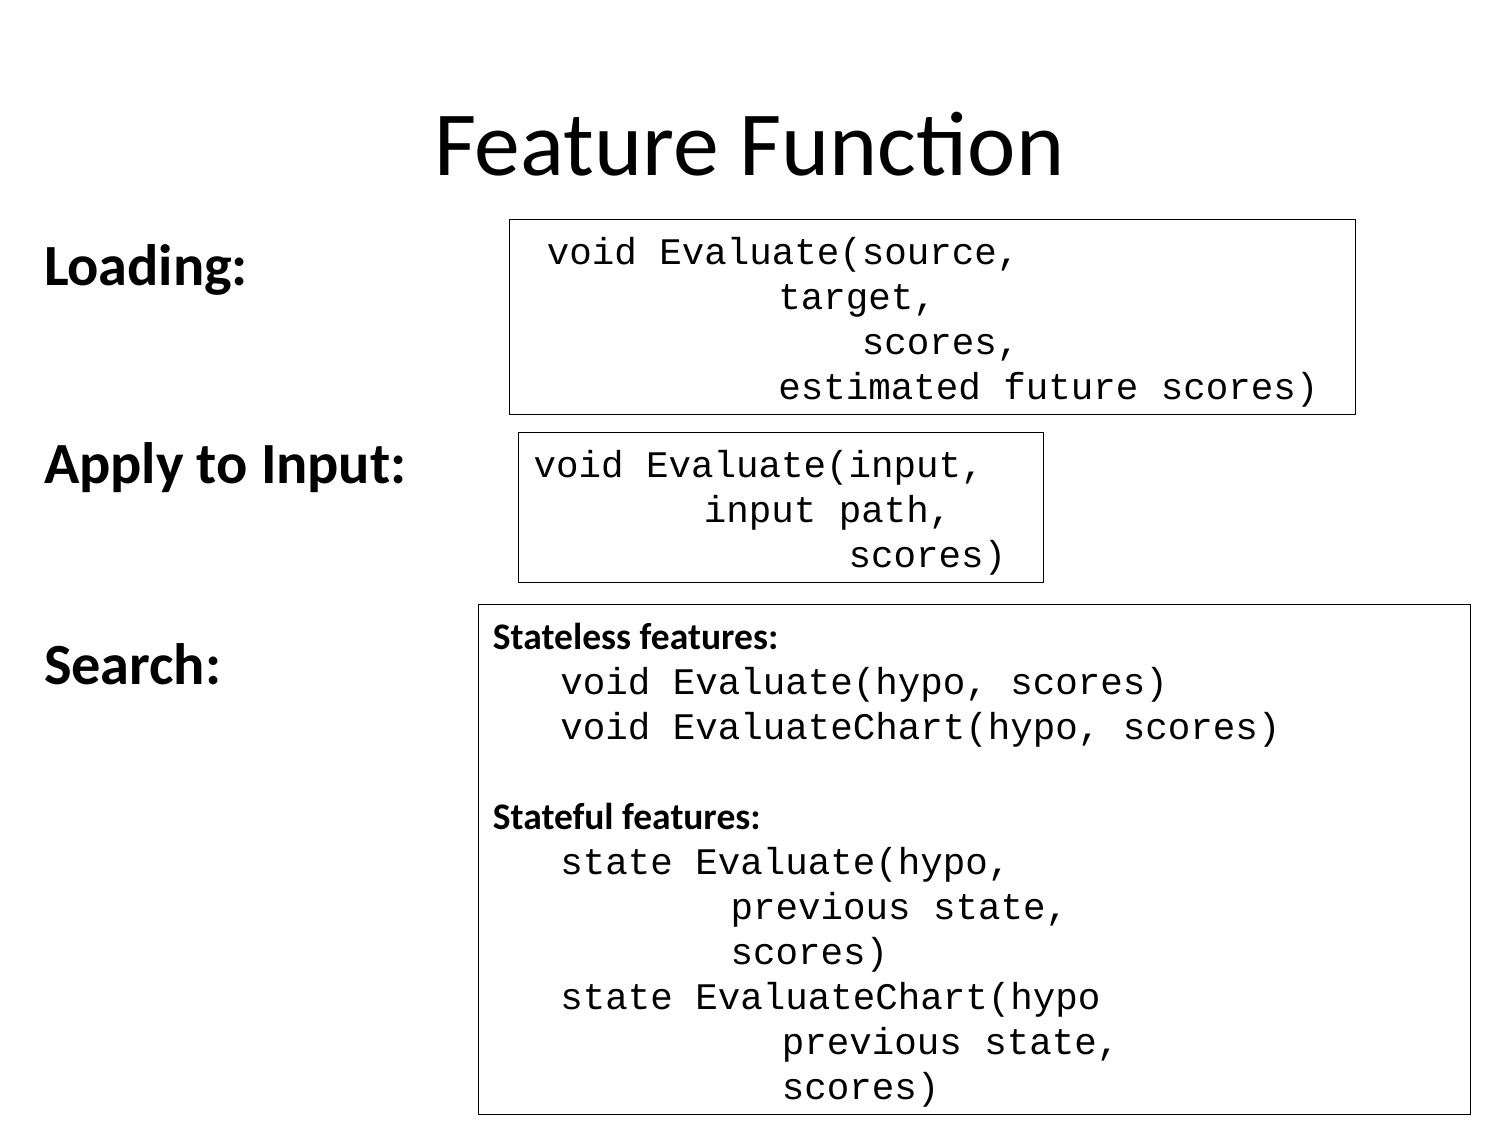

# Feature Function
Loading:
 void Evaluate(source,
 	 target,
 scores,
	 estimated future scores)
Apply to Input:
void Evaluate(input,
		 input path,
 scores)
Stateless features:
 void Evaluate(hypo, scores)
 void EvaluateChart(hypo, scores)
Stateful features:
 state Evaluate(hypo,
	 	 previous state,
		 scores)
 state EvaluateChart(hypo
			 previous state,
			 scores)
Search: